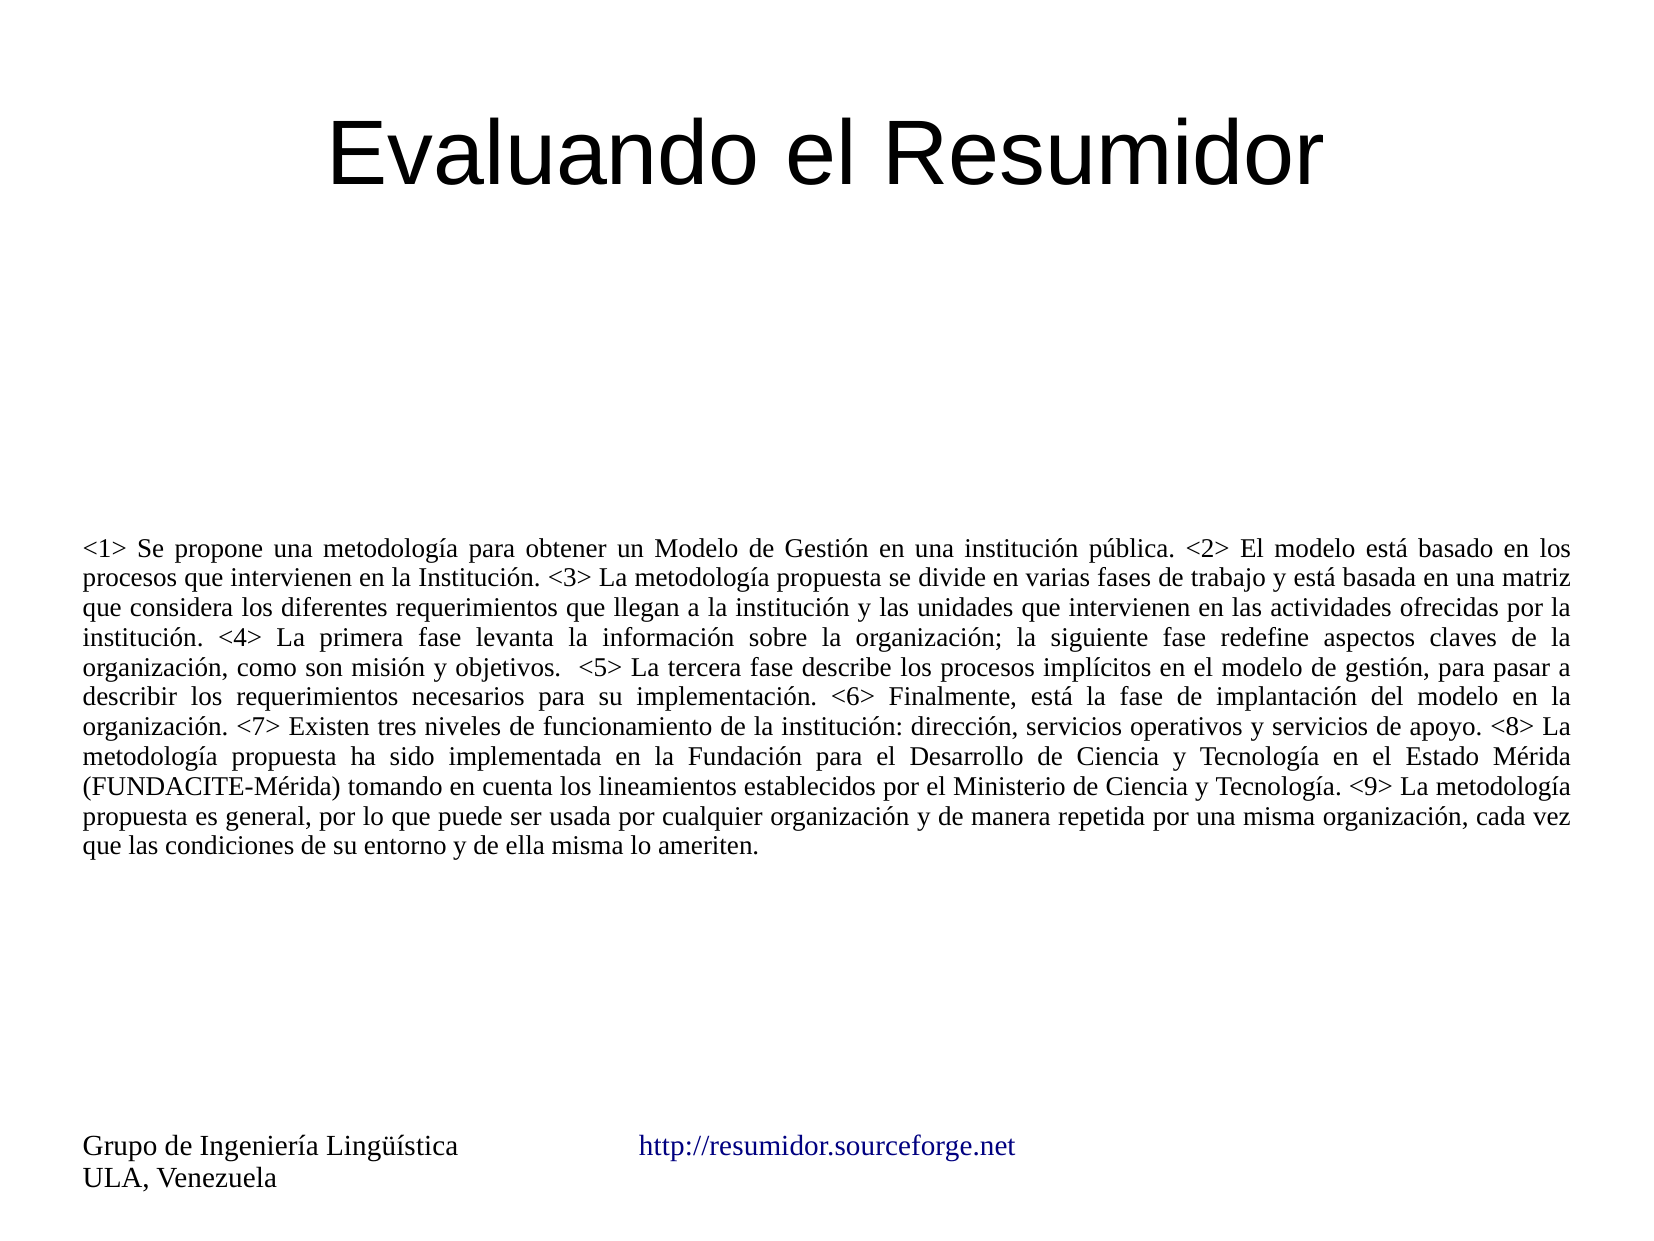

# Evaluando el Resumidor
<1> Se propone una metodología para obtener un Modelo de Gestión en una institución pública. <2> El modelo está basado en los procesos que intervienen en la Institución. <3> La metodología propuesta se divide en varias fases de trabajo y está basada en una matriz que considera los diferentes requerimientos que llegan a la institución y las unidades que intervienen en las actividades ofrecidas por la institución. <4> La primera fase levanta la información sobre la organización; la siguiente fase redefine aspectos claves de la organización, como son misión y objetivos. <5> La tercera fase describe los procesos implícitos en el modelo de gestión, para pasar a describir los requerimientos necesarios para su implementación. <6> Finalmente, está la fase de implantación del modelo en la organización. <7> Existen tres niveles de funcionamiento de la institución: dirección, servicios operativos y servicios de apoyo. <8> La metodología propuesta ha sido implementada en la Fundación para el Desarrollo de Ciencia y Tecnología en el Estado Mérida (FUNDACITE-Mérida) tomando en cuenta los lineamientos establecidos por el Ministerio de Ciencia y Tecnología. <9> La metodología propuesta es general, por lo que puede ser usada por cualquier organización y de manera repetida por una misma organización, cada vez que las condiciones de su entorno y de ella misma lo ameriten.